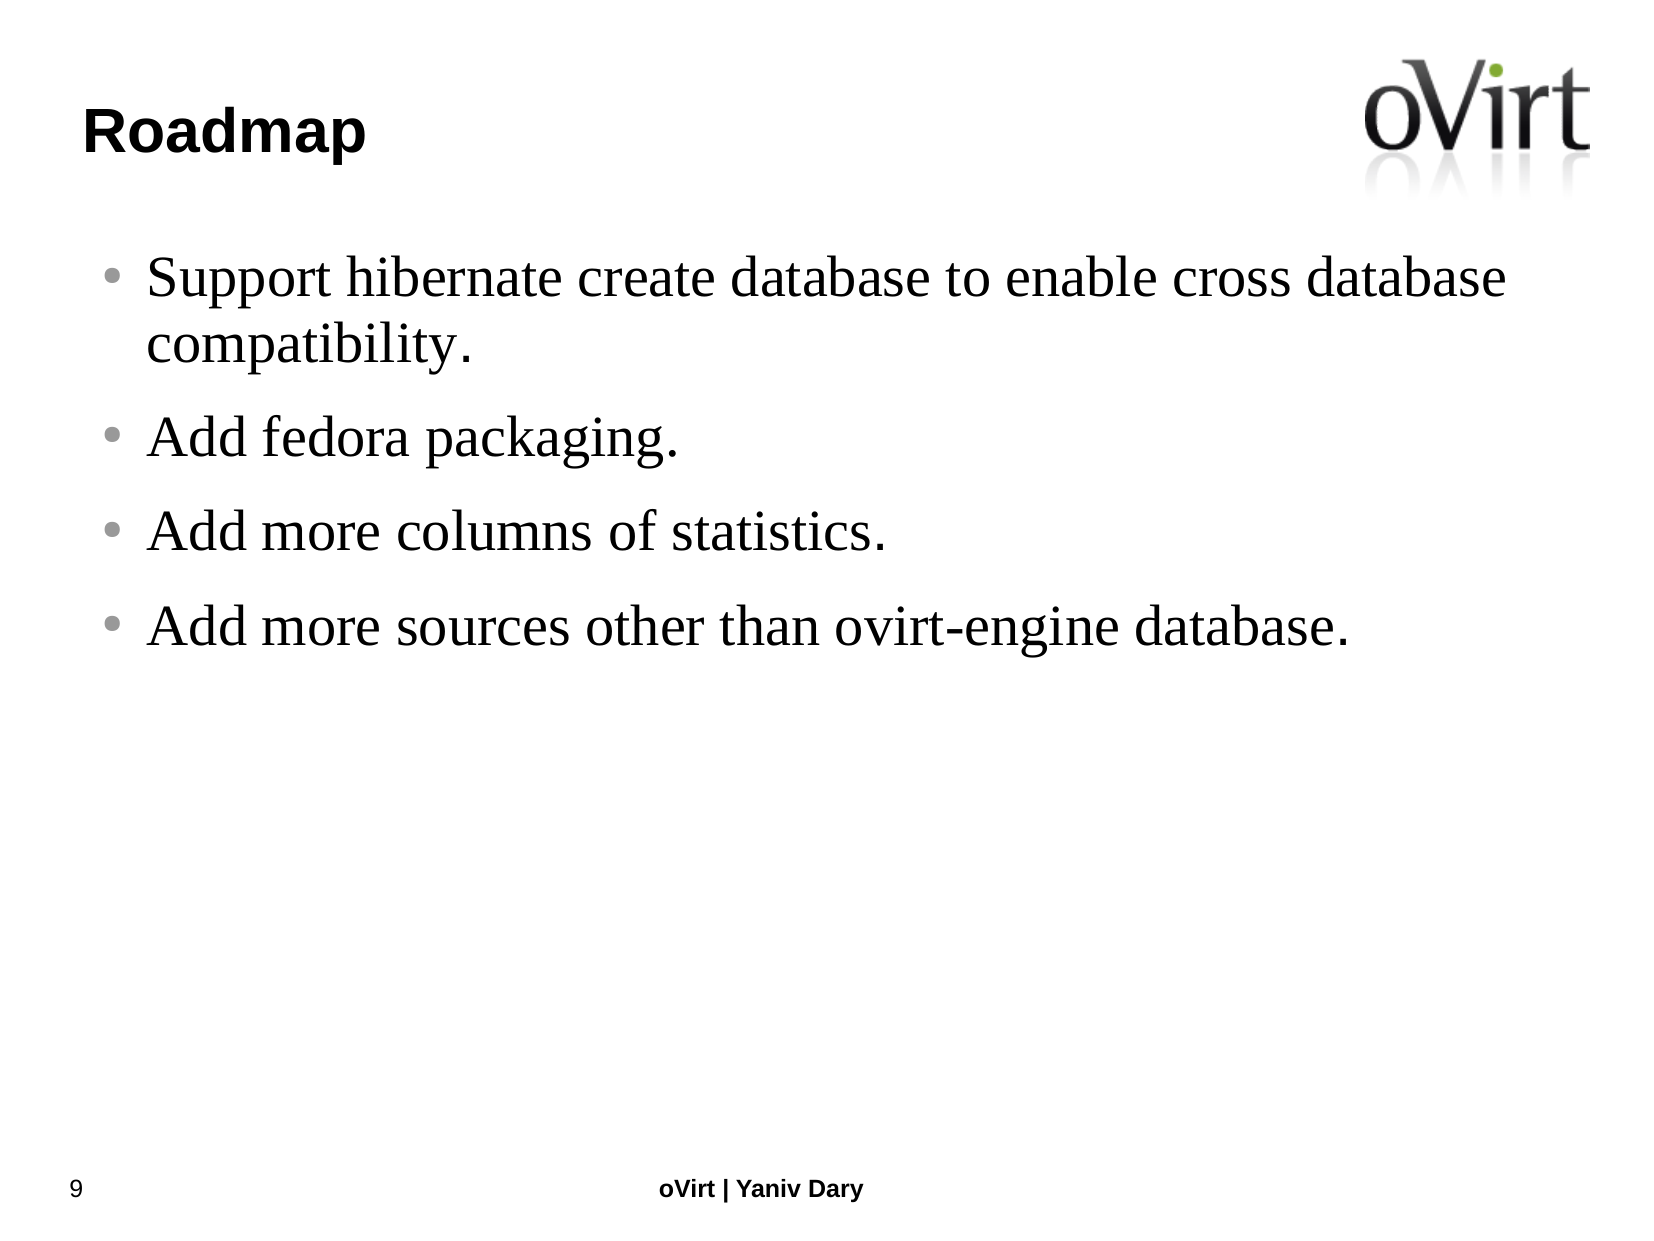

# Roadmap
Support hibernate create database to enable cross database compatibility.
Add fedora packaging.
Add more columns of statistics.
Add more sources other than ovirt-engine database.